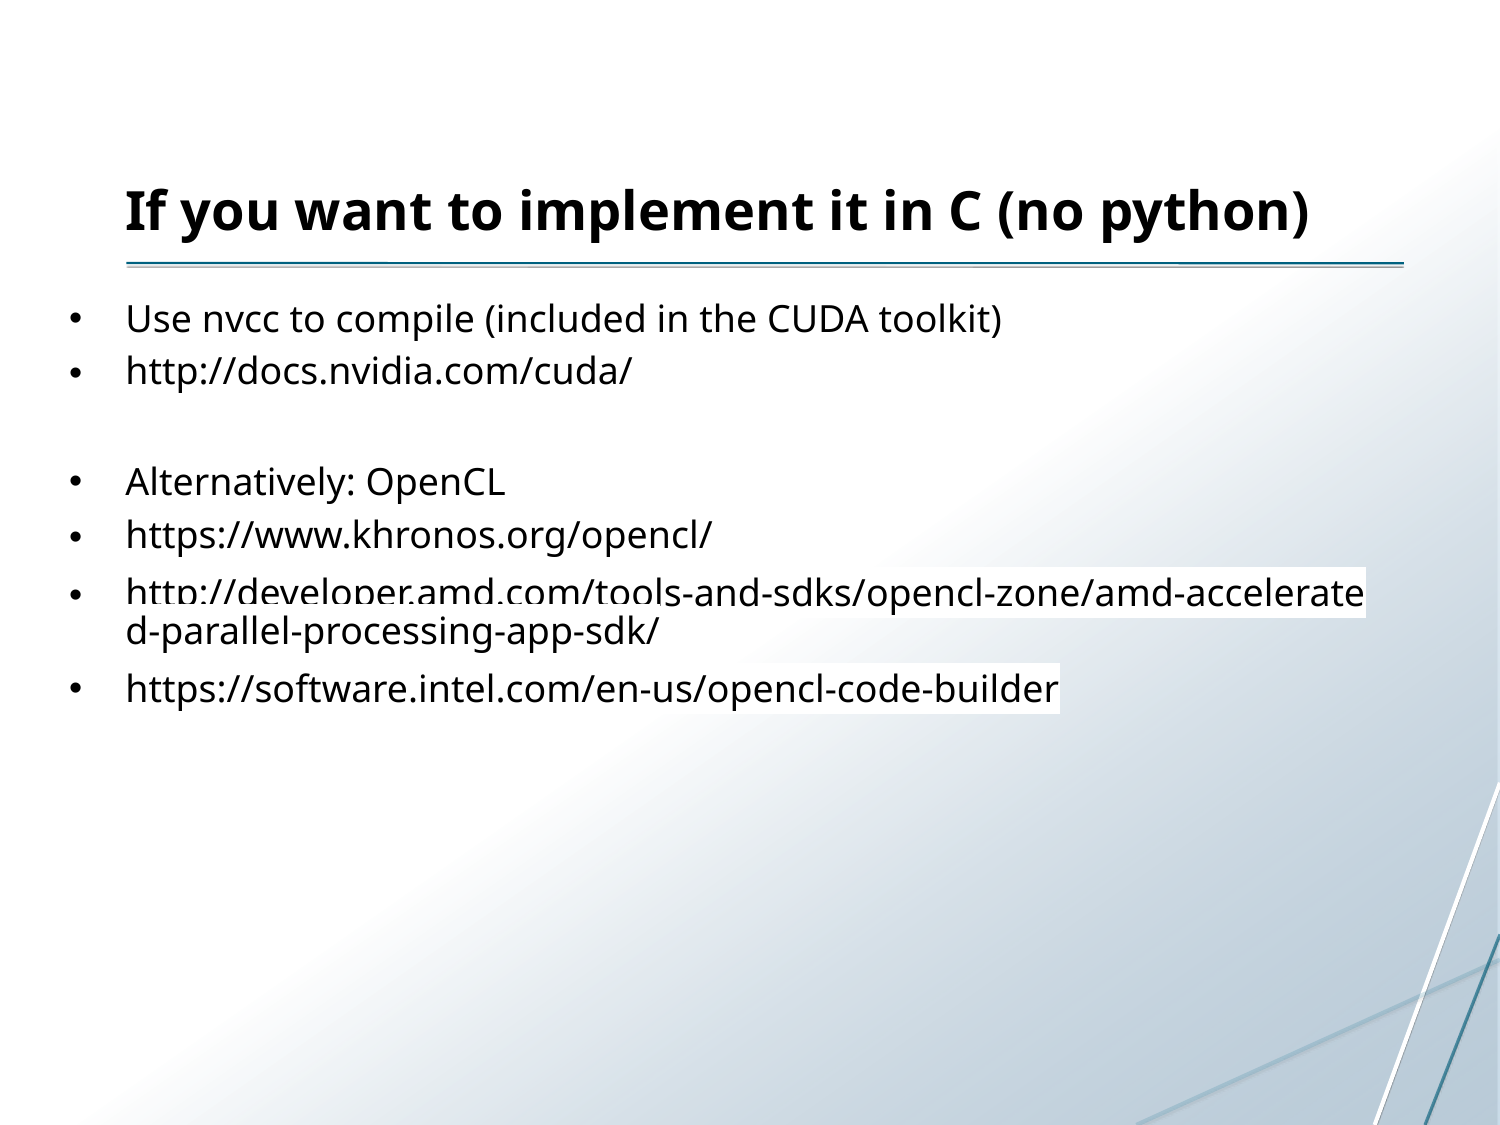

# If you want to implement it in C (no python)
Use nvcc to compile (included in the CUDA toolkit)
http://docs.nvidia.com/cuda/
Alternatively: OpenCL
https://www.khronos.org/opencl/
http://developer.amd.com/tools-and-sdks/opencl-zone/amd-accelerated-parallel-processing-app-sdk/
https://software.intel.com/en-us/opencl-code-builder